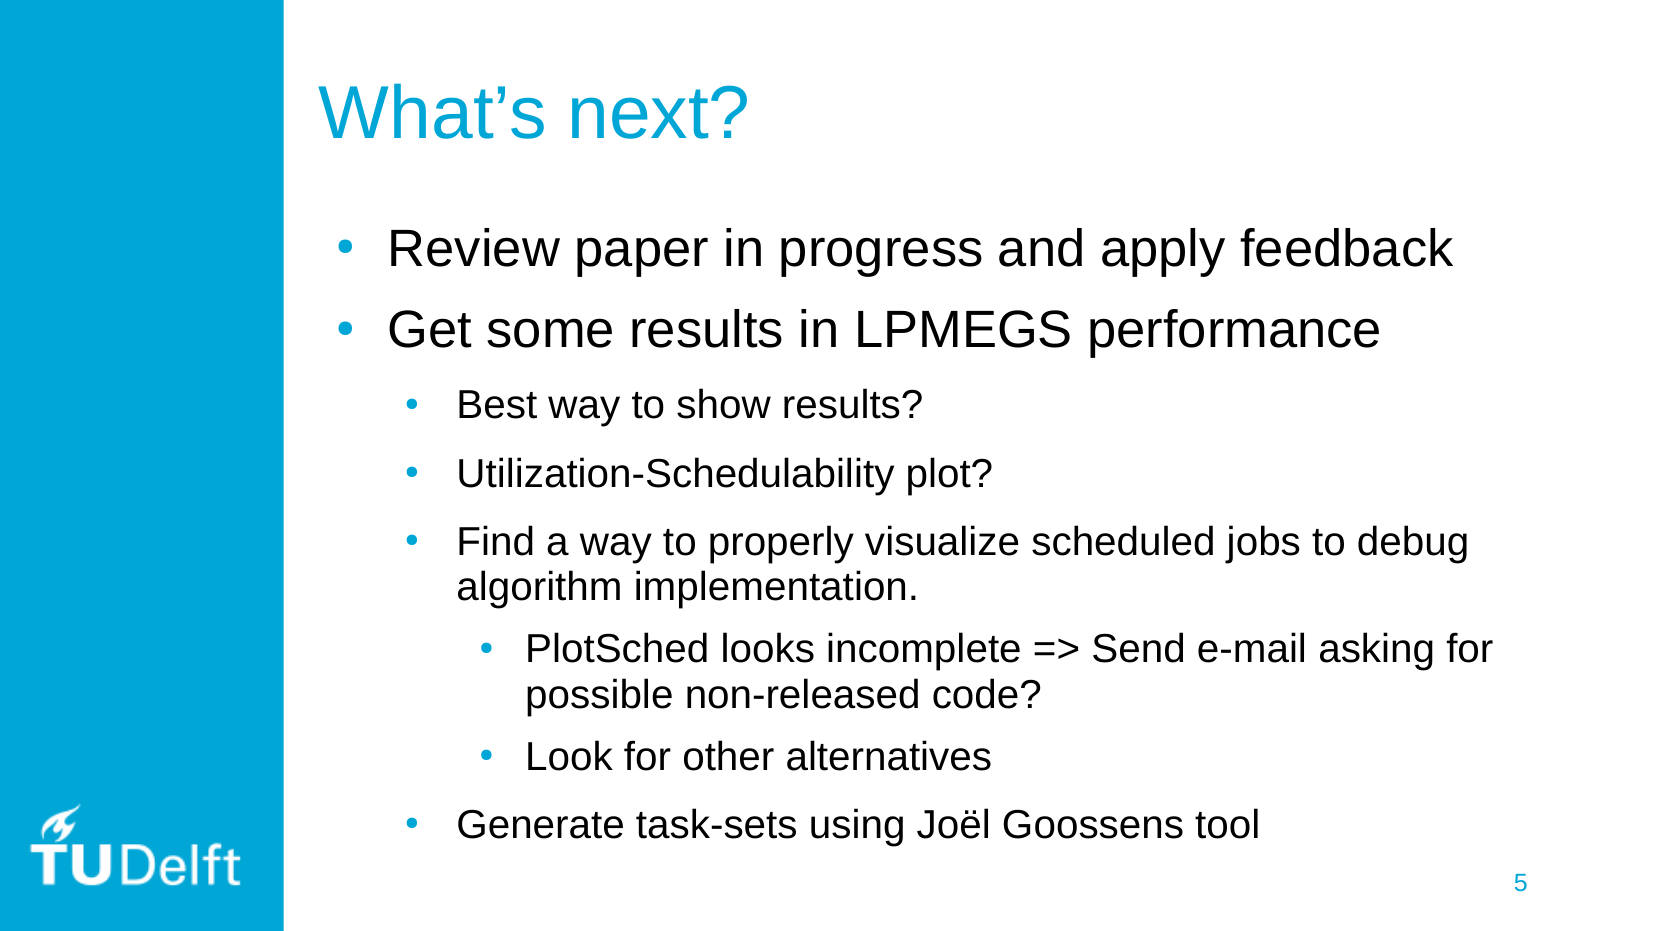

# What’s next?
Review paper in progress and apply feedback
Get some results in LPMEGS performance
Best way to show results?
Utilization-Schedulability plot?
Find a way to properly visualize scheduled jobs to debug algorithm implementation.
PlotSched looks incomplete => Send e-mail asking for possible non-released code?
Look for other alternatives
Generate task-sets using Joël Goossens tool